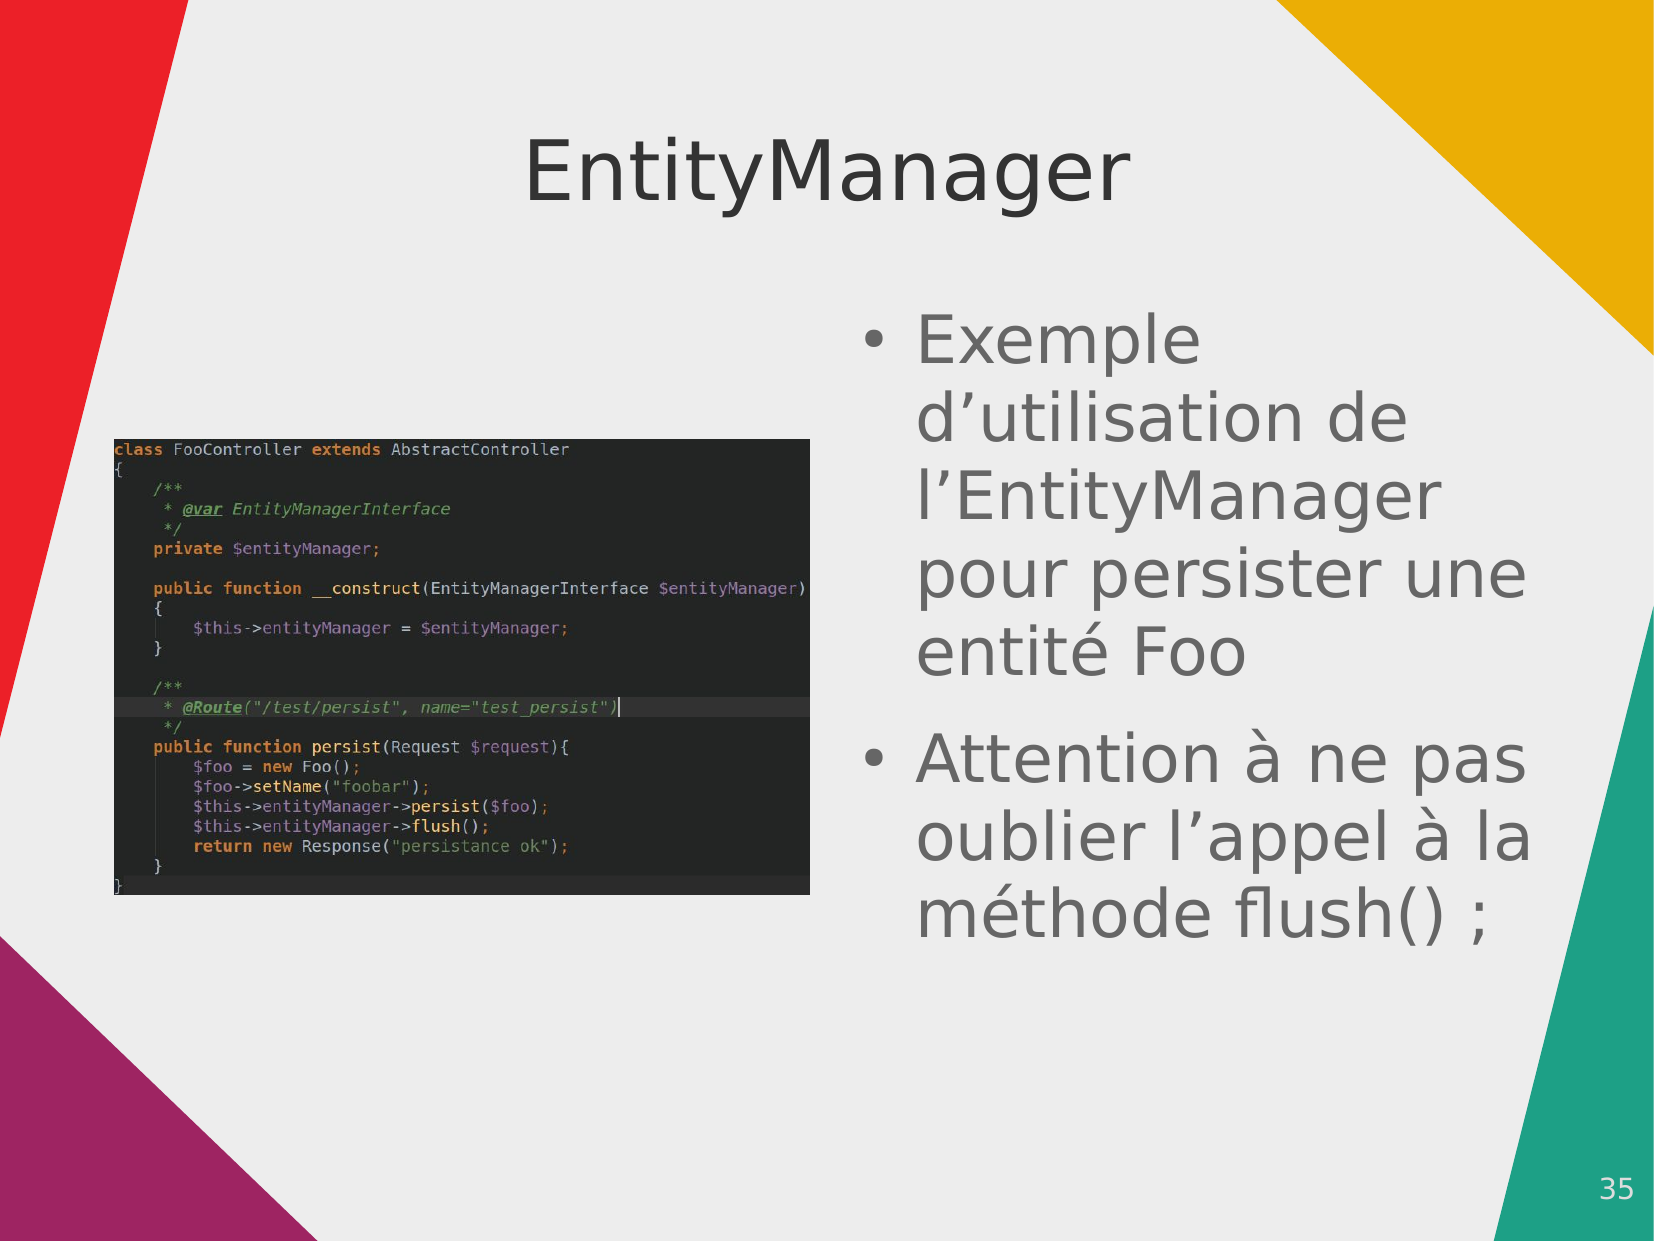

# EntityManager
Exemple d’utilisation de l’EntityManager pour persister une entité Foo
Attention à ne pas oublier l’appel à la méthode flush() ;
35